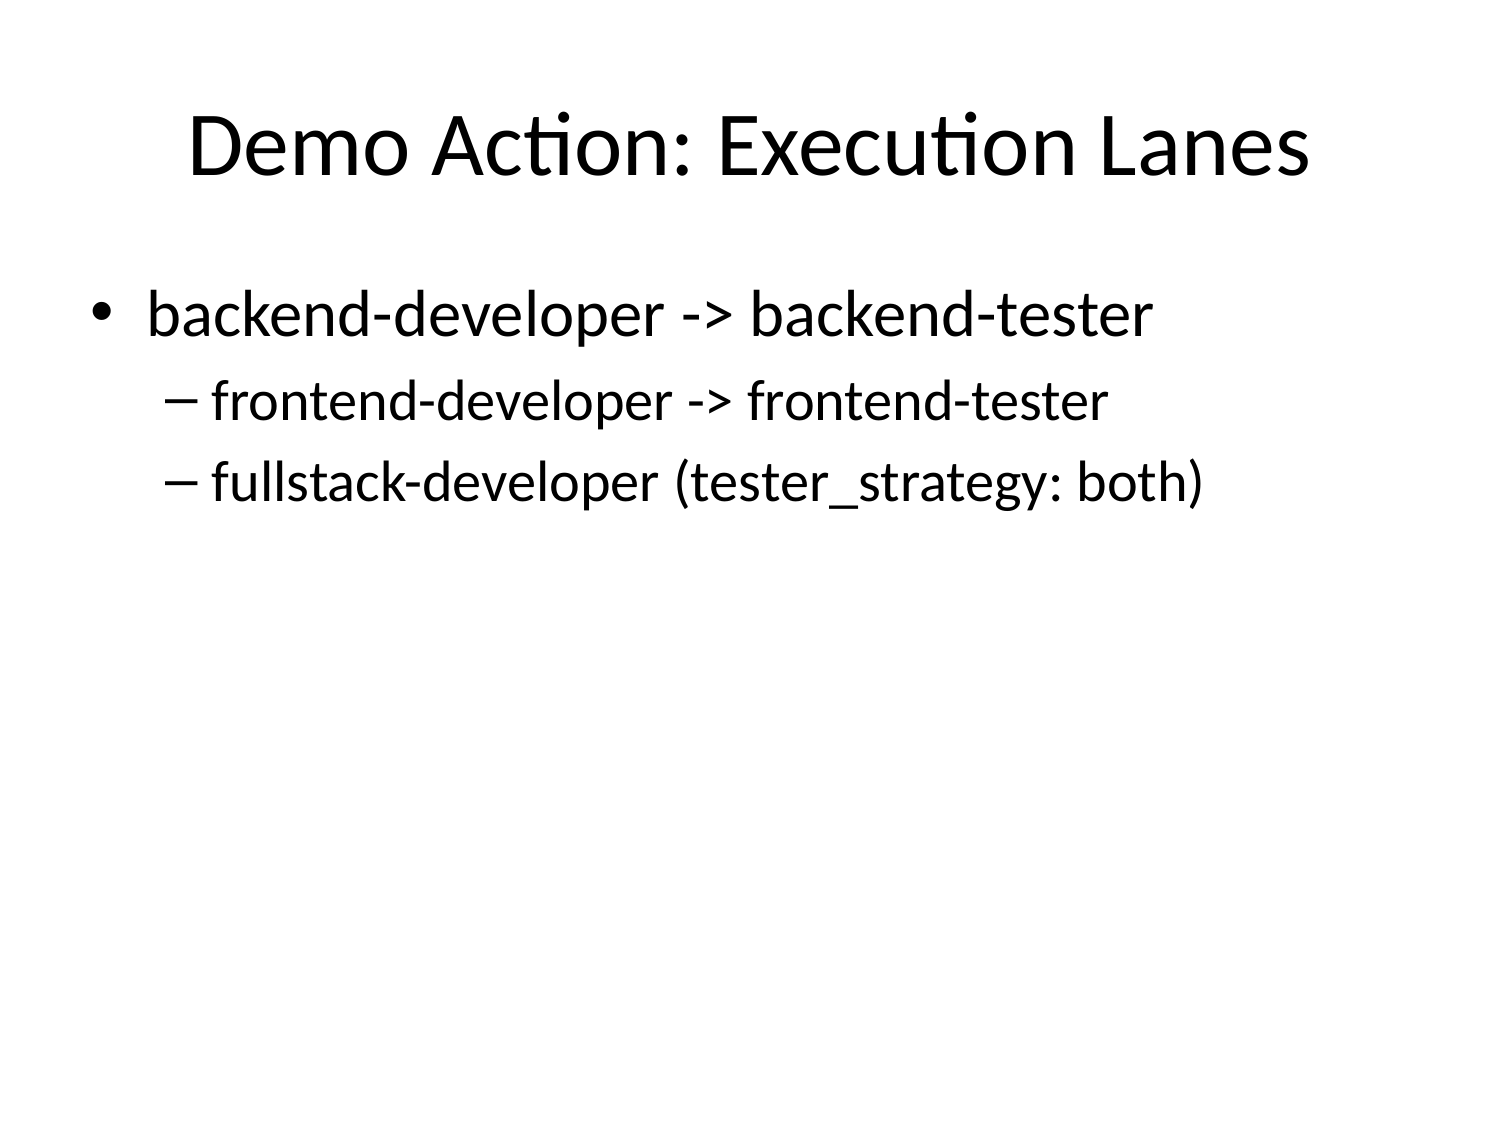

# Demo Action: Execution Lanes
backend-developer -> backend-tester
frontend-developer -> frontend-tester
fullstack-developer (tester_strategy: both)